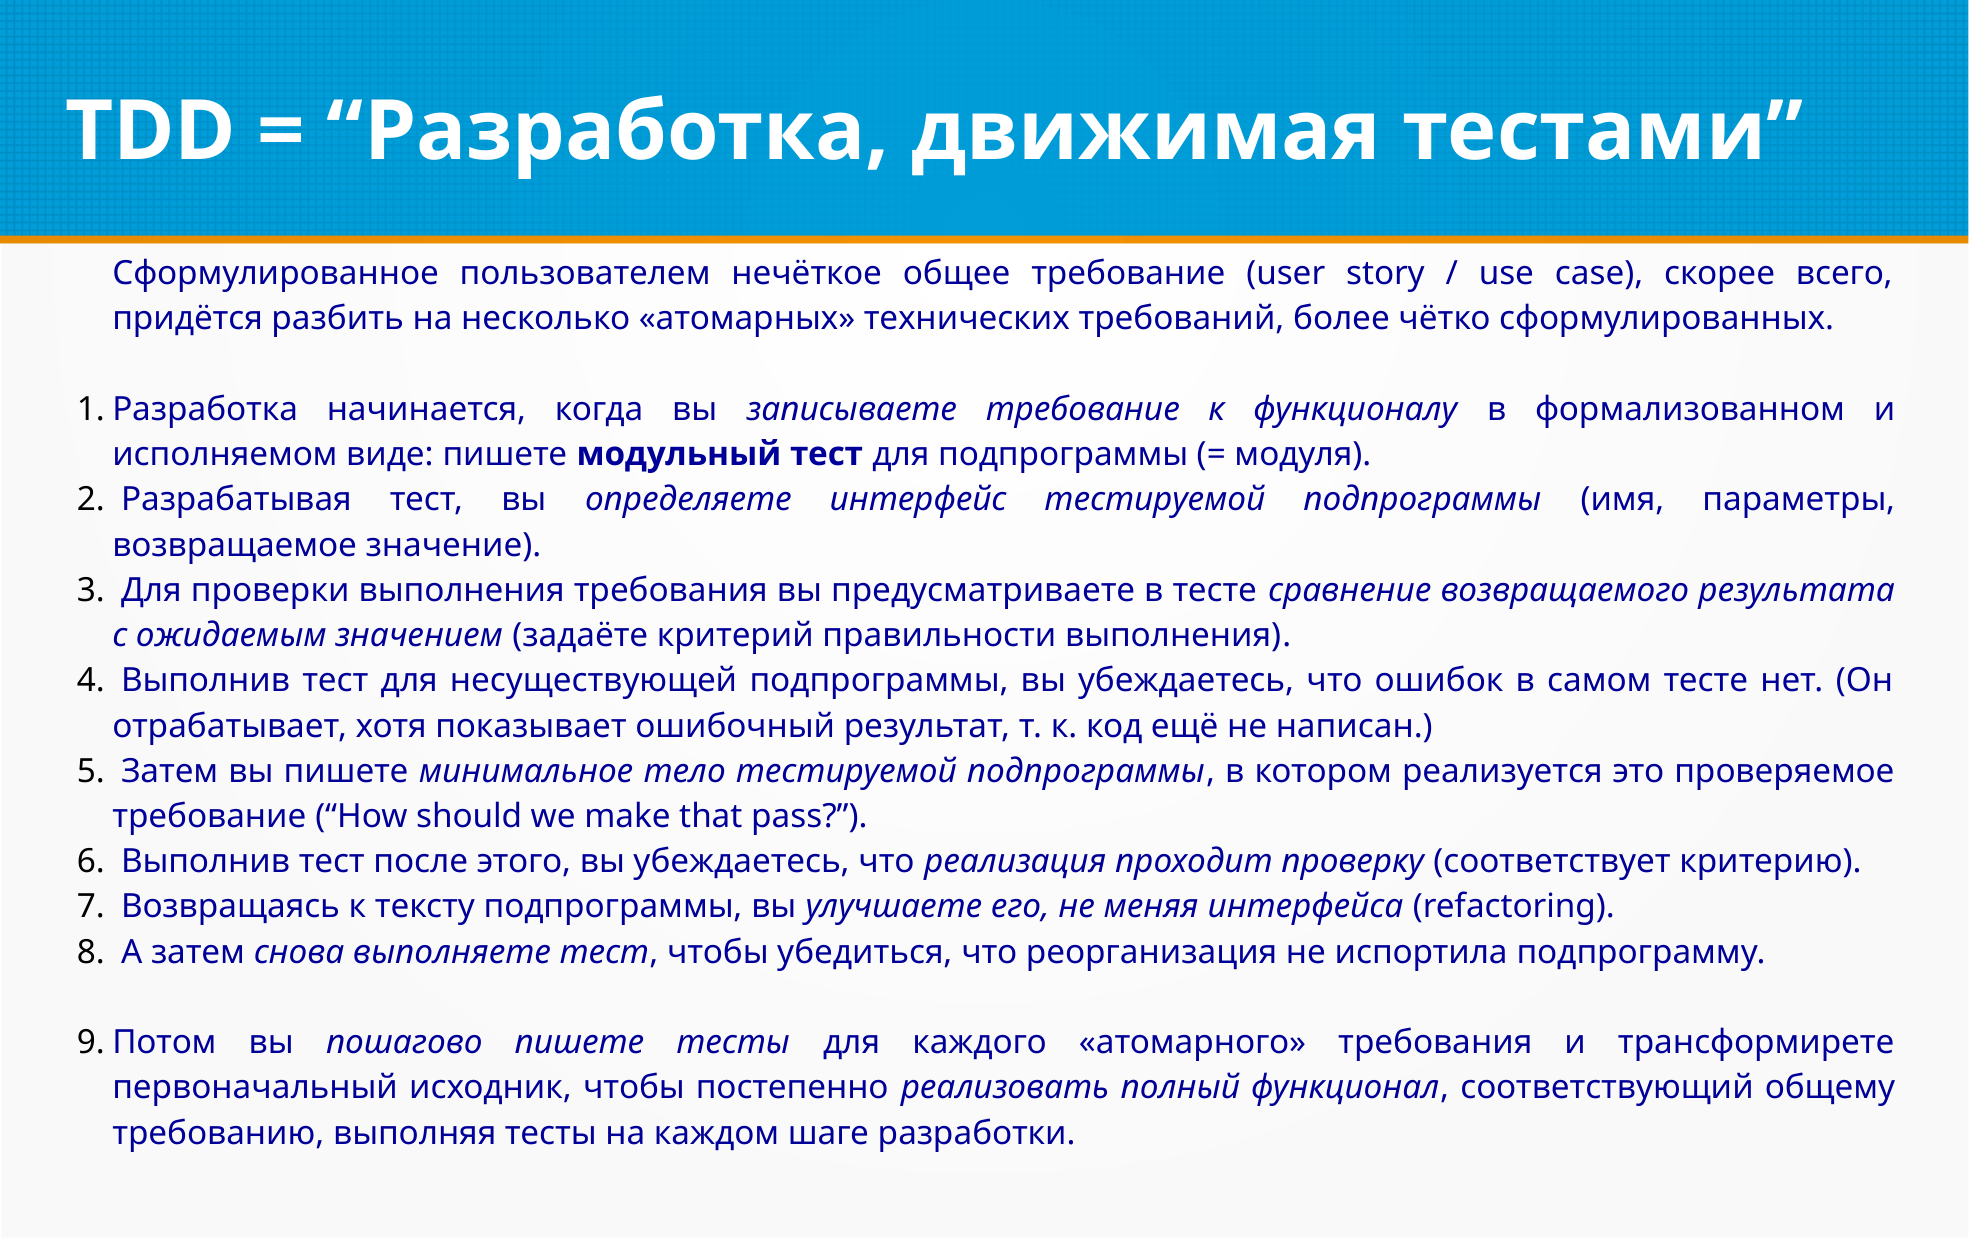

TDD = “Разработка, движимая тестами”
Сформулированное пользователем нечёткое общее требование (user story / use case), скорее всего, придётся разбить на несколько «атомарных» технических требований, более чётко сформулированных.
Разработка начинается, когда вы записываете требование к функционалу в формализованном и исполняемом виде: пишете модульный тест для подпрограммы (= модуля).
 Разрабатывая тест, вы определяете интерфейс тестируемой подпрограммы (имя, параметры, возвращаемое значение).
 Для проверки выполнения требования вы предусматриваете в тесте сравнение возвращаемого результата с ожидаемым значением (задаёте критерий правильности выполнения).
 Выполнив тест для несуществующей подпрограммы, вы убеждаетесь, что ошибок в самом тесте нет. (Он отрабатывает, хотя показывает ошибочный результат, т. к. код ещё не написан.)
 Затем вы пишете минимальное тело тестируемой подпрограммы, в котором реализуется это проверяемое требование (“How should we make that pass?”).
 Выполнив тест после этого, вы убеждаетесь, что реализация проходит проверку (соответствует критерию).
 Возвращаясь к тексту подпрограммы, вы улучшаете его, не меняя интерфейса (refactoring).
 А затем снова выполняете тест, чтобы убедиться, что реорганизация не испортила подпрограмму.
Потом вы пошагово пишете тесты для каждого «атомарного» требования и трансформирете первоначальный исходник, чтобы постепенно реализовать полный функционал, соответствующий общему требованию, выполняя тесты на каждом шаге разработки.